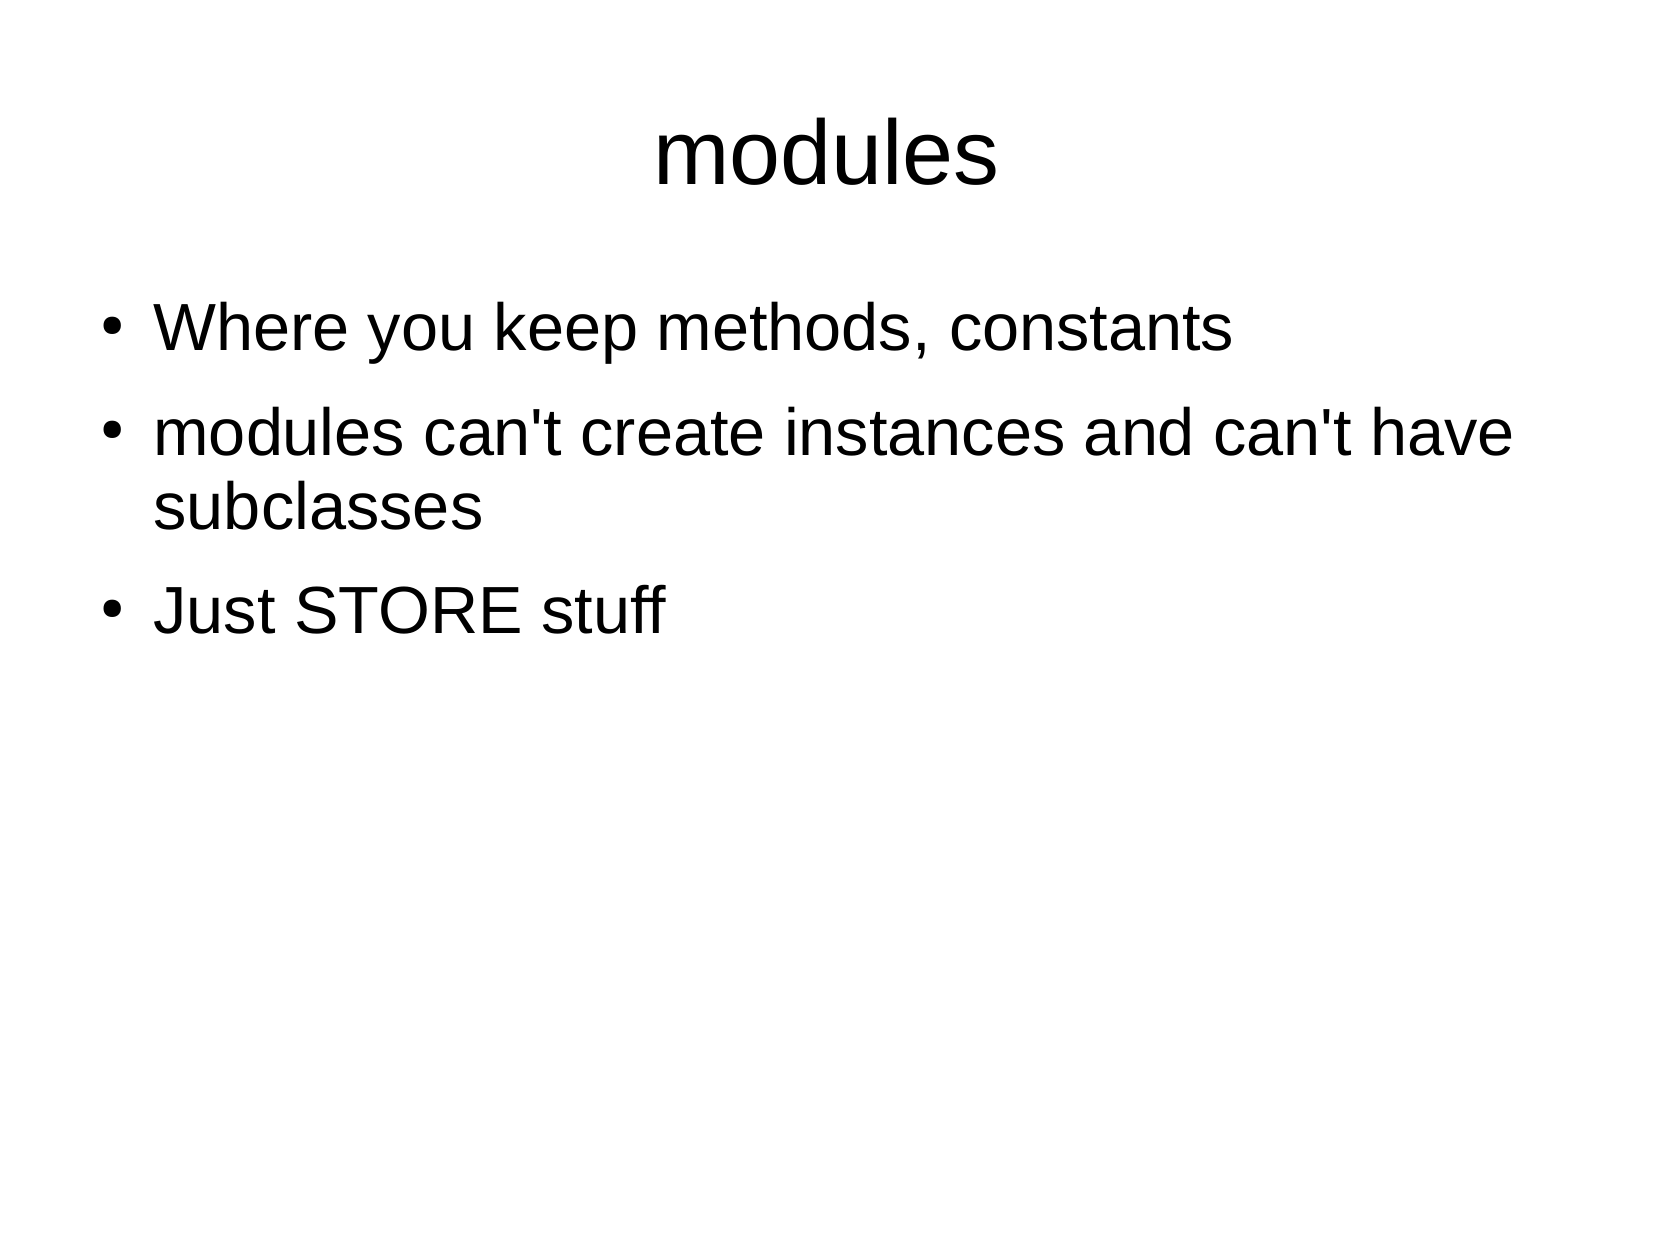

# modules
Where you keep methods, constants
modules can't create instances and can't have subclasses
Just STORE stuff